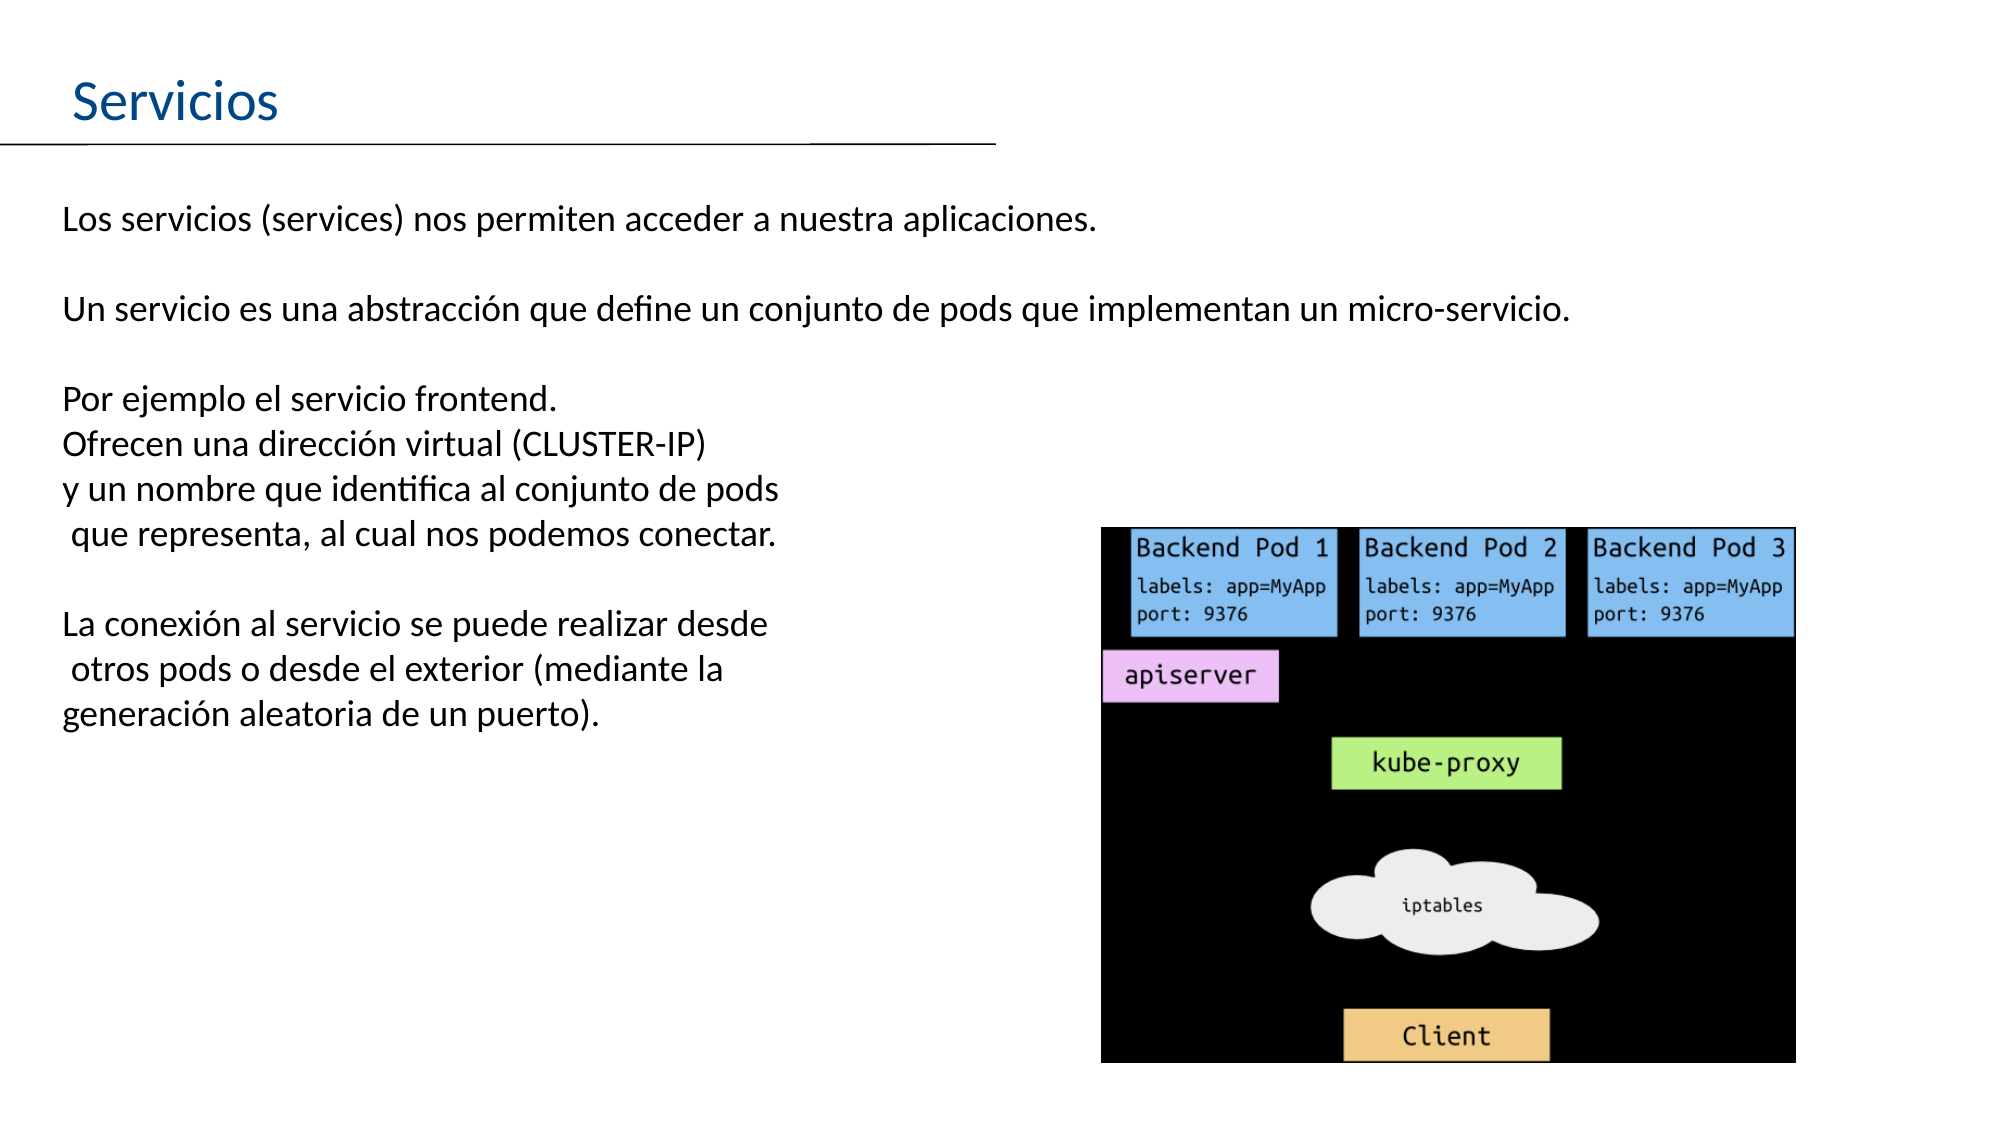

Servicios
Los servicios (services) nos permiten acceder a nuestra aplicaciones.
Un servicio es una abstracción que define un conjunto de pods que implementan un micro-servicio.
Por ejemplo el servicio frontend.
Ofrecen una dirección virtual (CLUSTER-IP)
y un nombre que identifica al conjunto de pods
 que representa, al cual nos podemos conectar.
La conexión al servicio se puede realizar desde
 otros pods o desde el exterior (mediante la
generación aleatoria de un puerto).